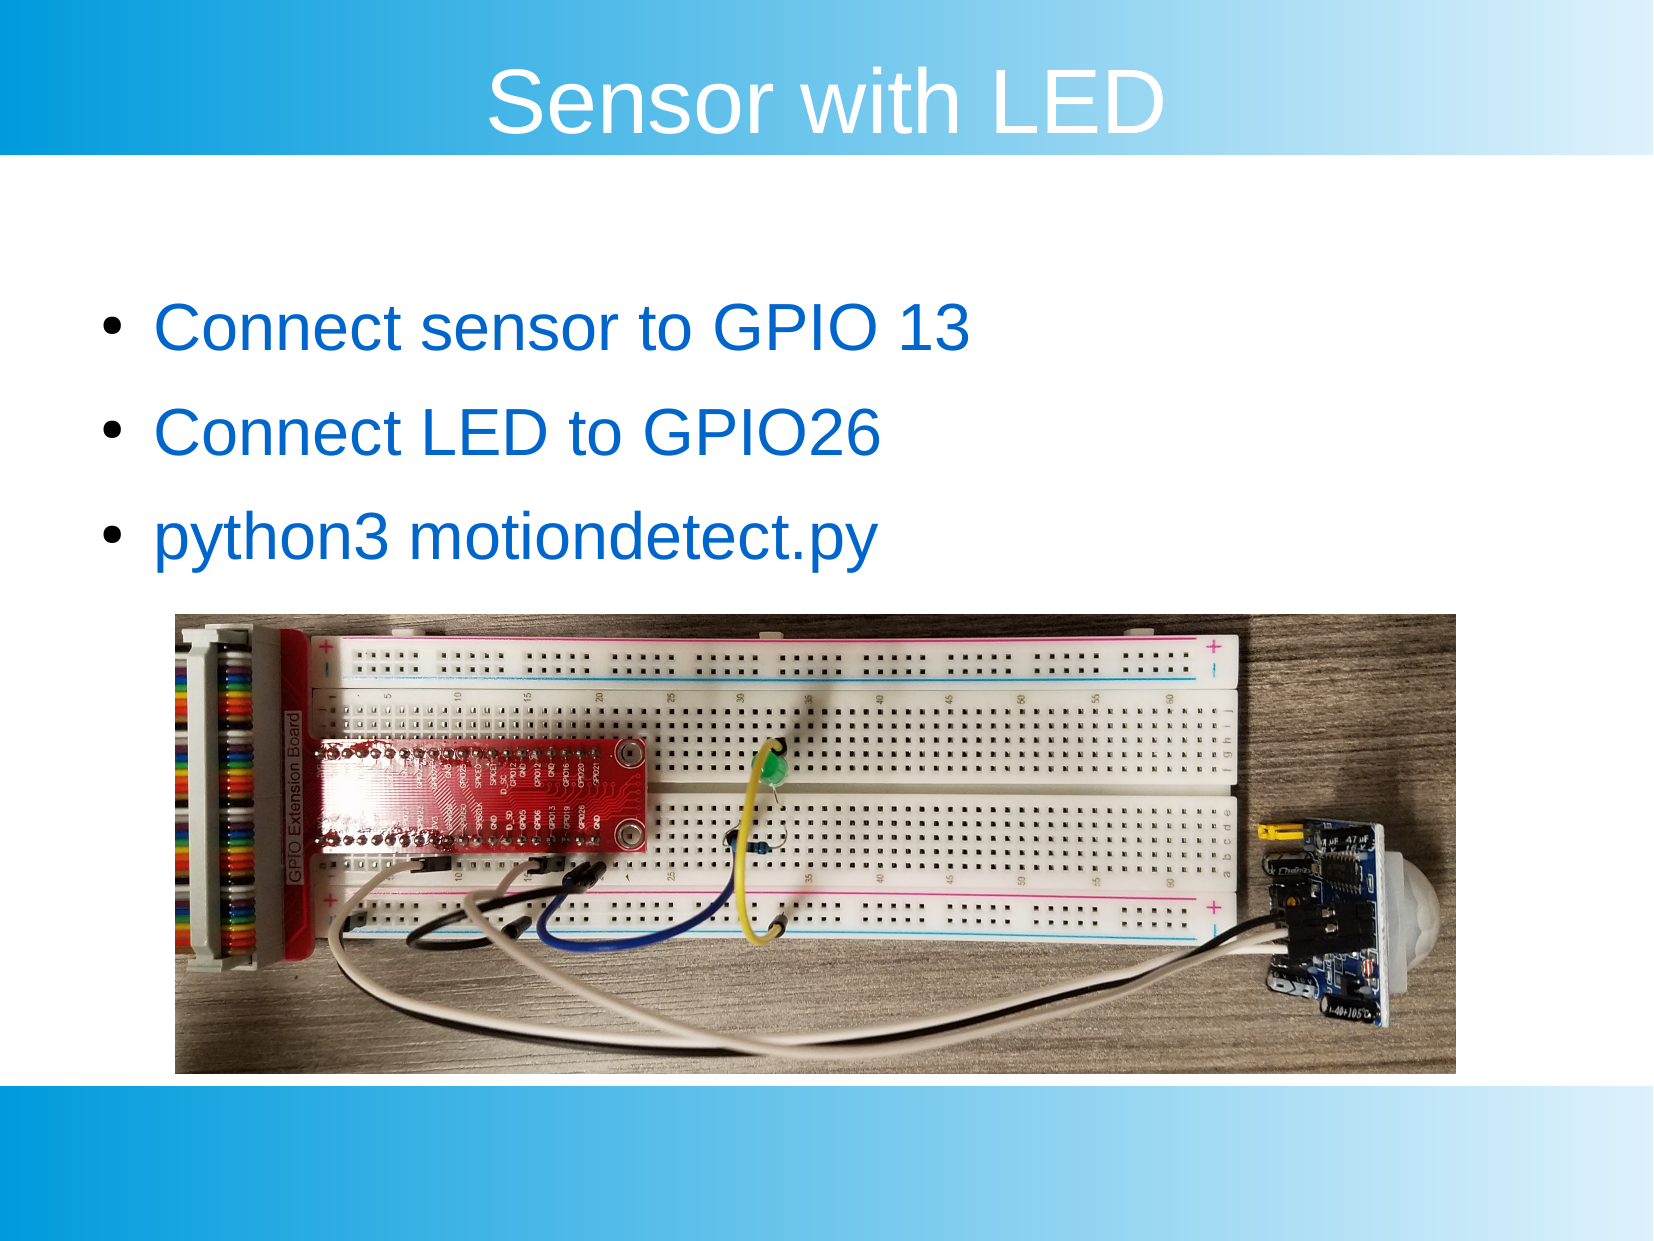

# Sensor with LED
Connect sensor to GPIO 13
Connect LED to GPIO26
python3 motiondetect.py